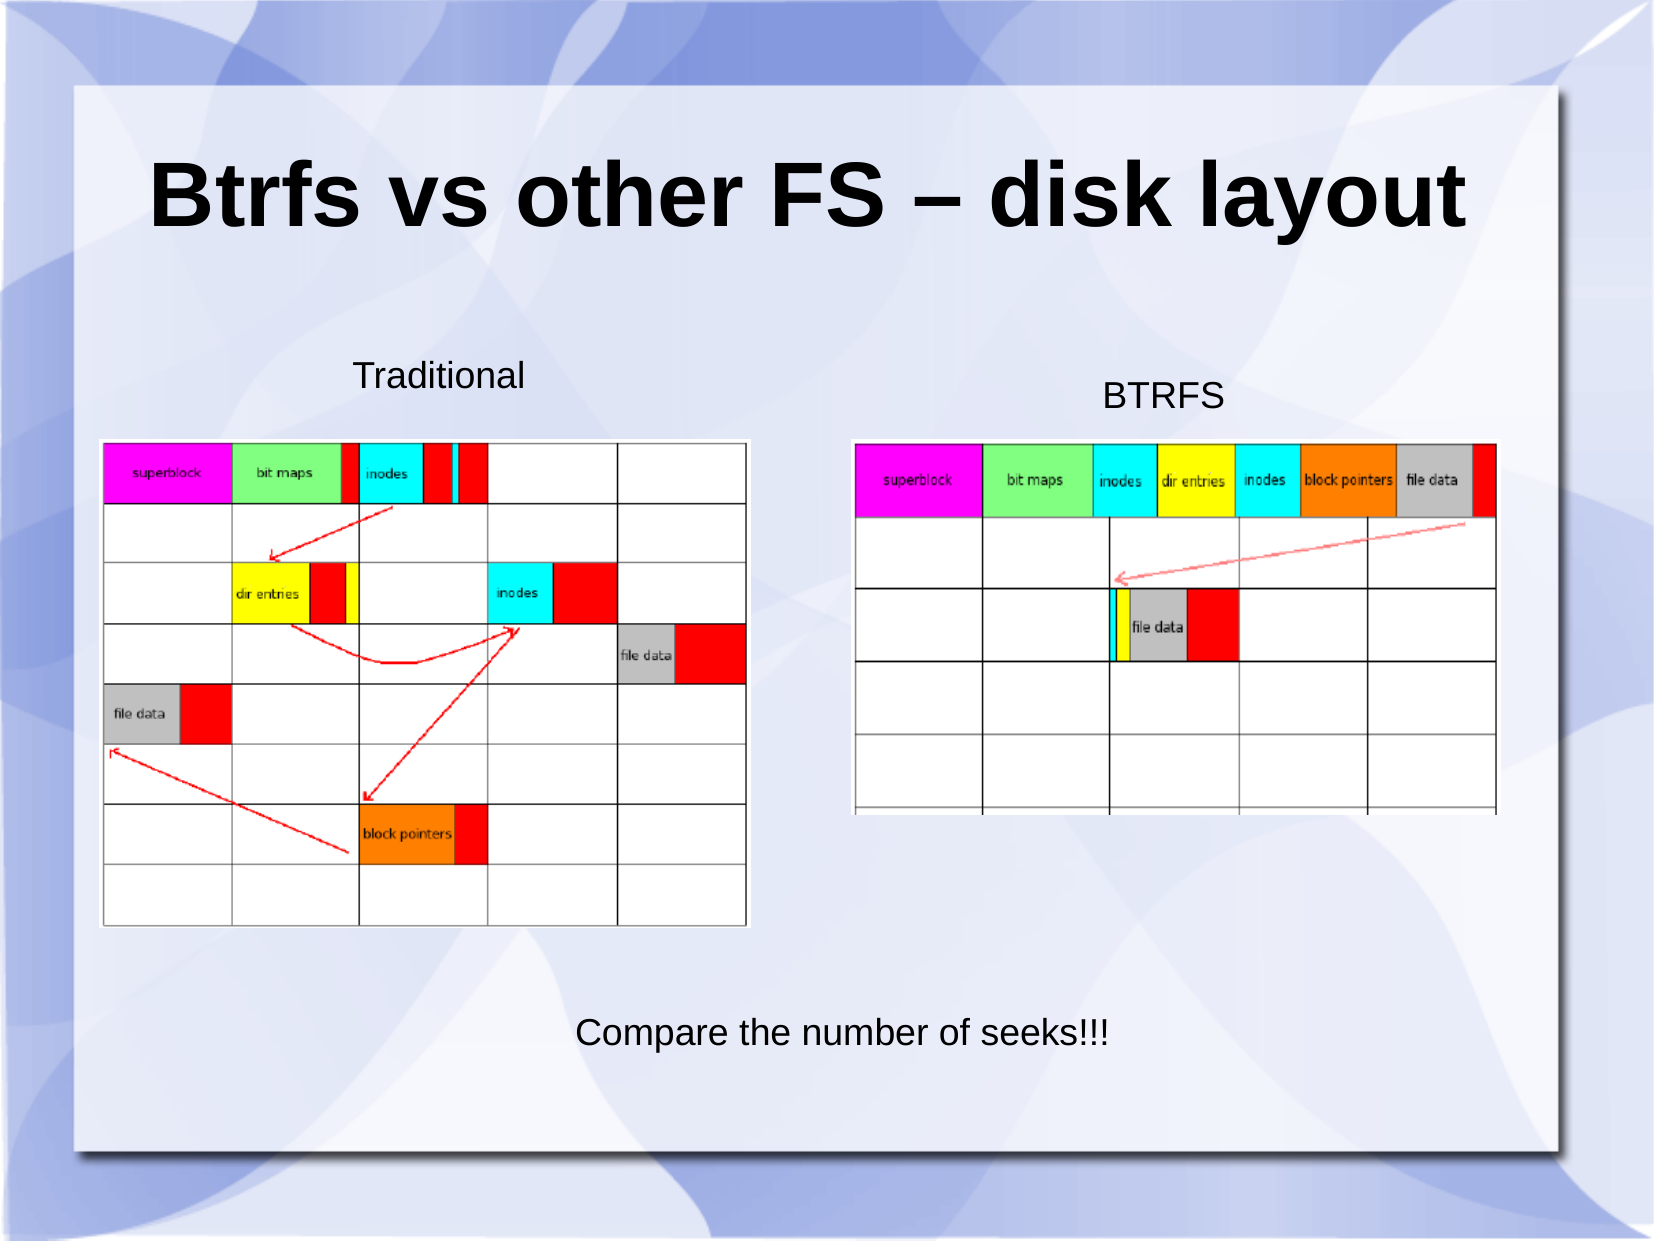

# Btrfs vs other FS – disk layout
Traditional
BTRFS
Compare the number of seeks!!!